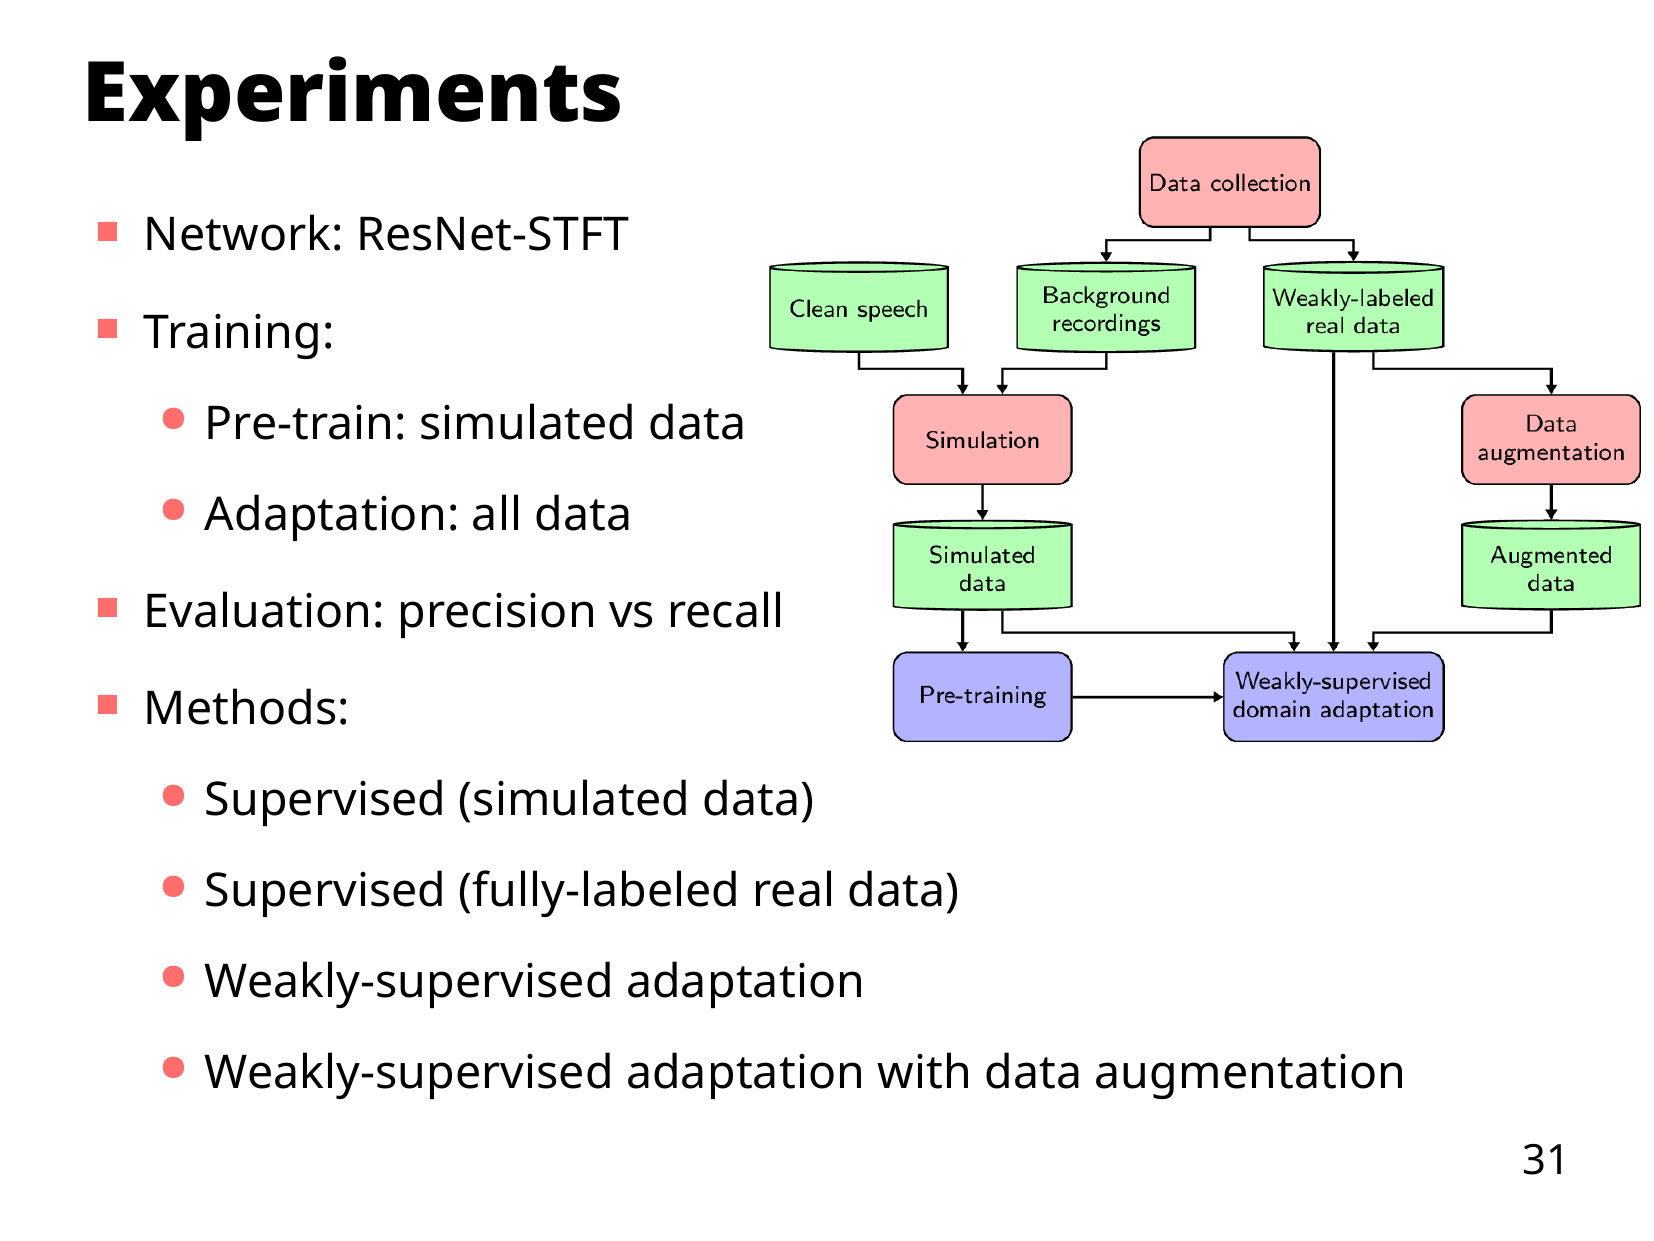

# Experiments
Network: ResNet-STFT
Training:
Pre-train: simulated data
Adaptation: all data
Evaluation: precision vs recall
Methods:
Supervised (simulated data)
Supervised (fully-labeled real data)
Weakly-supervised adaptation
Weakly-supervised adaptation with data augmentation
31